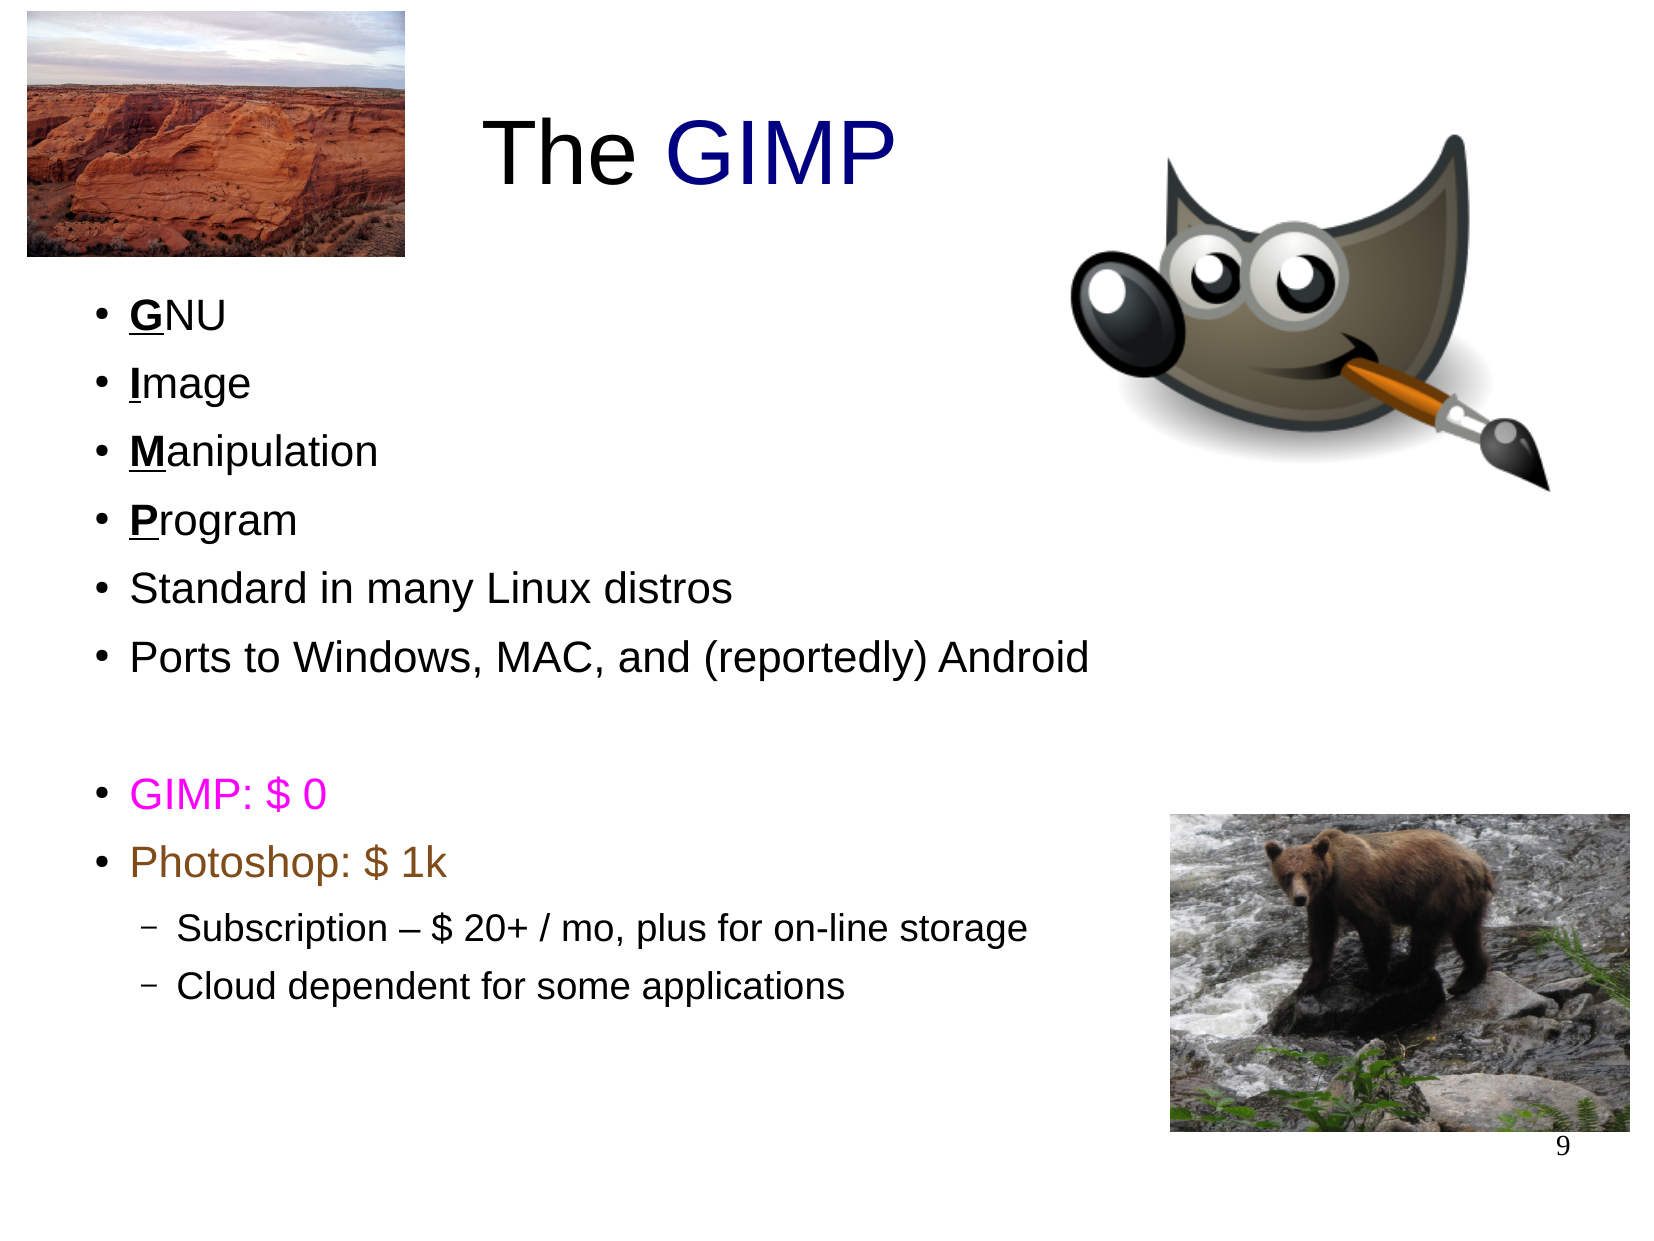

# The GIMP
GNU
Image
Manipulation
Program
Standard in many Linux distros
Ports to Windows, MAC, and (reportedly) Android
GIMP: $ 0
Photoshop: $ 1k
Subscription – $ 20+ / mo, plus for on-line storage
Cloud dependent for some applications
9